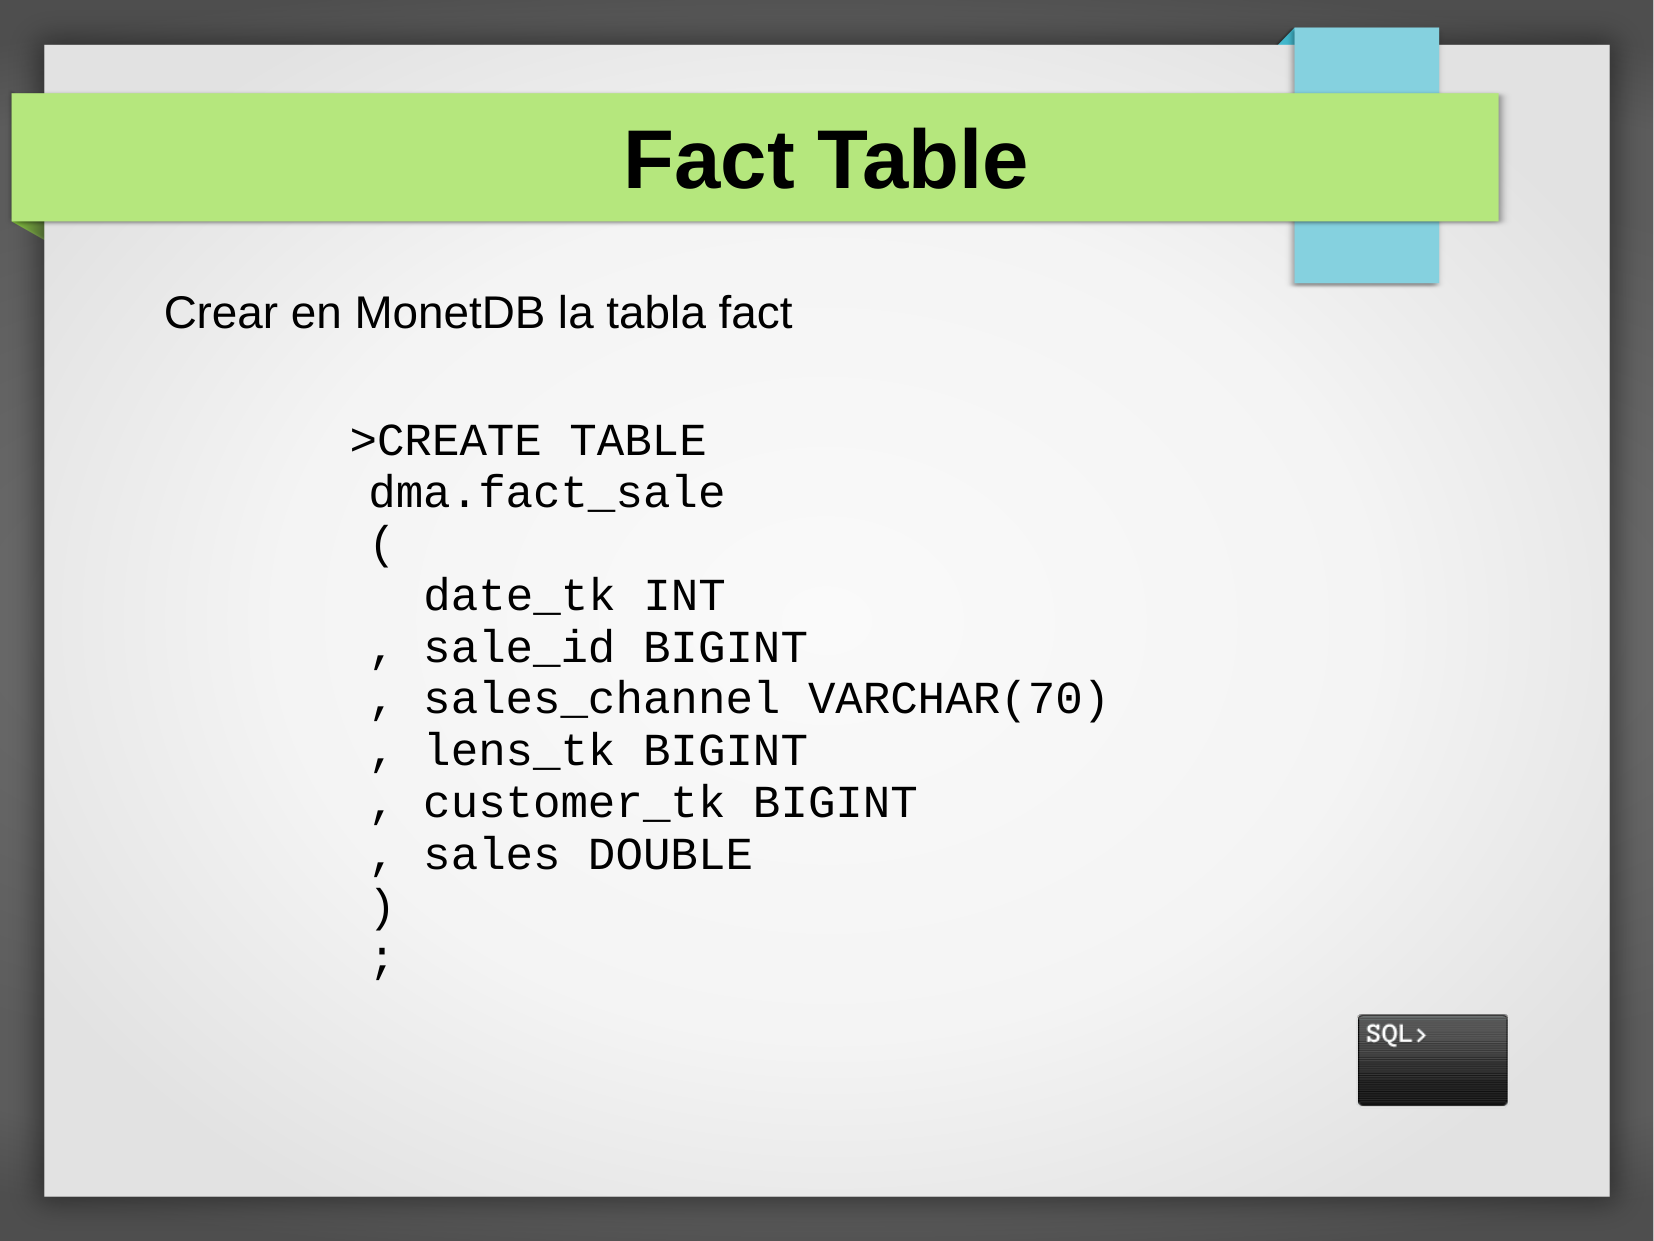

# Fact Table
Crear en MonetDB la tabla fact
 >CREATE TABLE
	dma.fact_sale
	(
	 date_tk INT
	, sale_id BIGINT
	, sales_channel VARCHAR(70)
	, lens_tk BIGINT
	, customer_tk BIGINT
	, sales DOUBLE
	)
	;